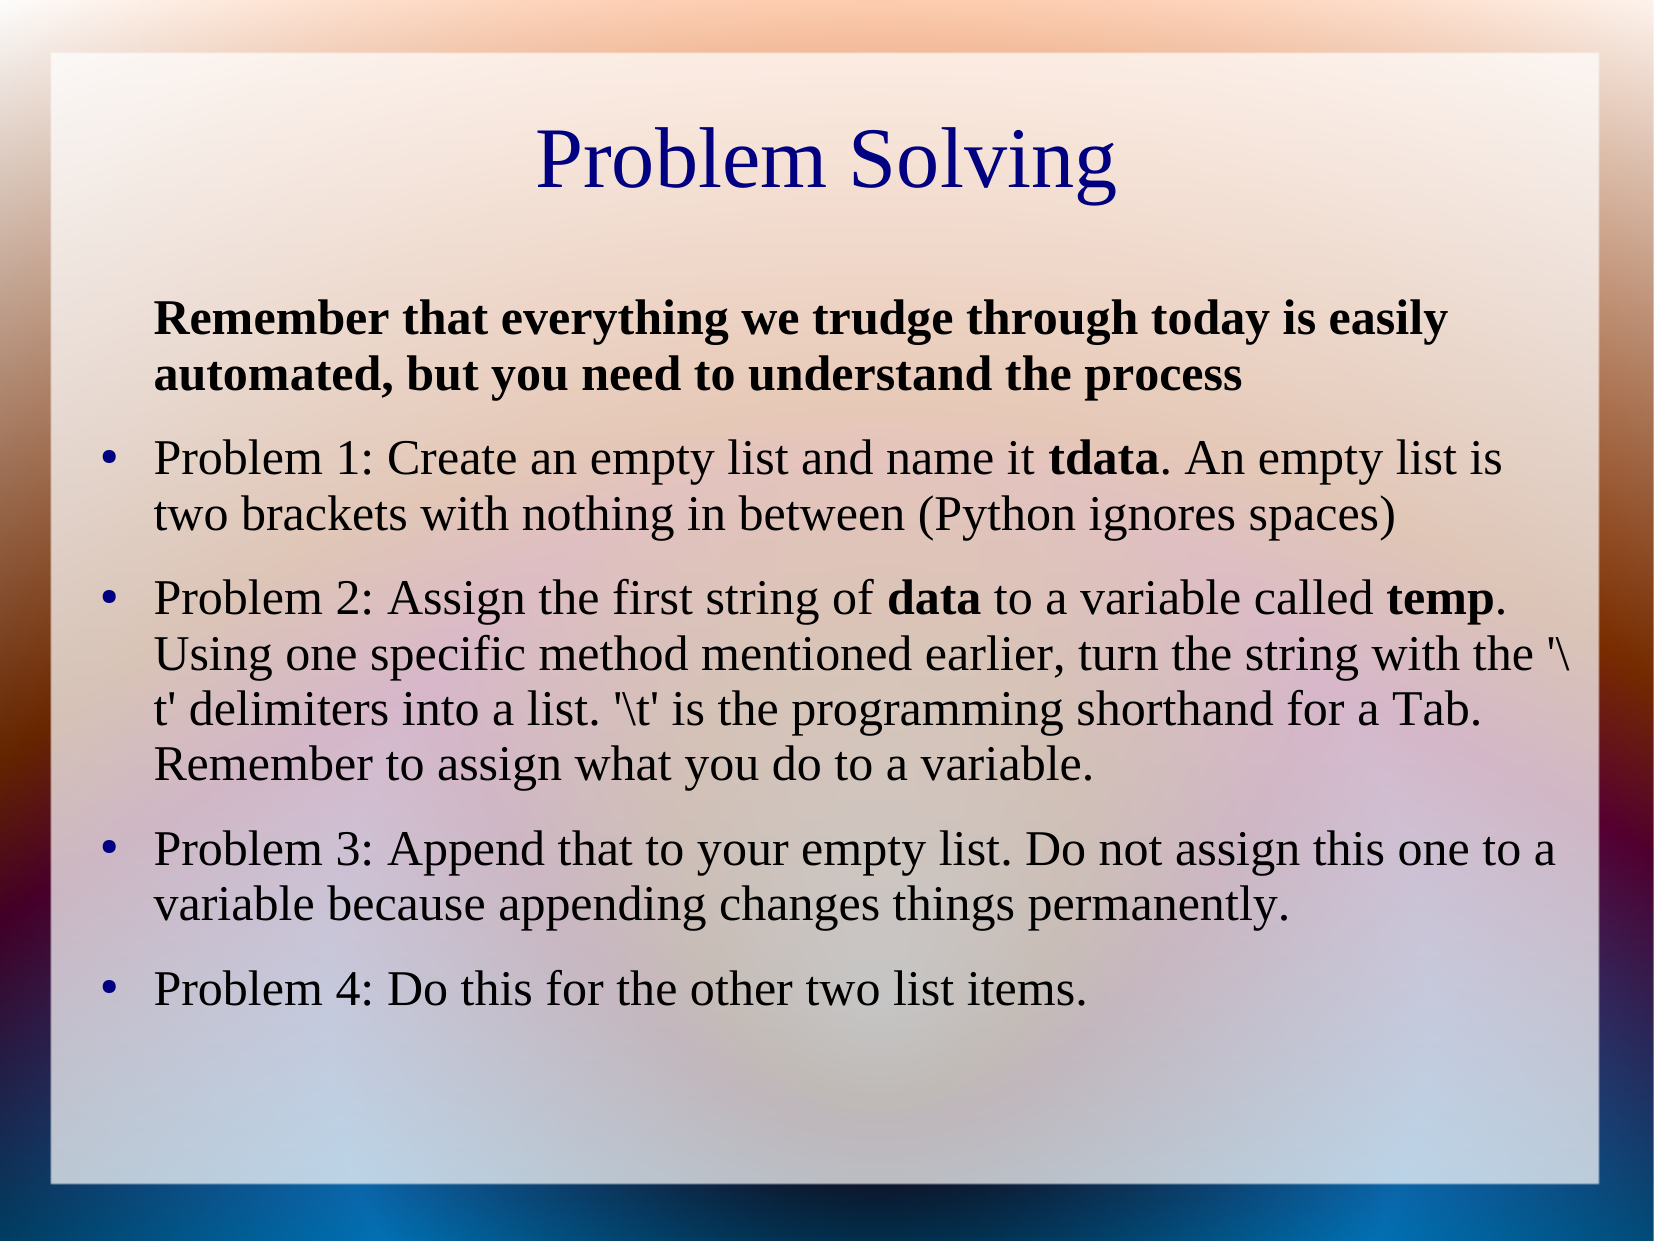

# Problem Solving
Remember that everything we trudge through today is easily automated, but you need to understand the process
Problem 1: Create an empty list and name it tdata. An empty list is two brackets with nothing in between (Python ignores spaces)
Problem 2: Assign the first string of data to a variable called temp. Using one specific method mentioned earlier, turn the string with the '\t' delimiters into a list. '\t' is the programming shorthand for a Tab. Remember to assign what you do to a variable.
Problem 3: Append that to your empty list. Do not assign this one to a variable because appending changes things permanently.
Problem 4: Do this for the other two list items.